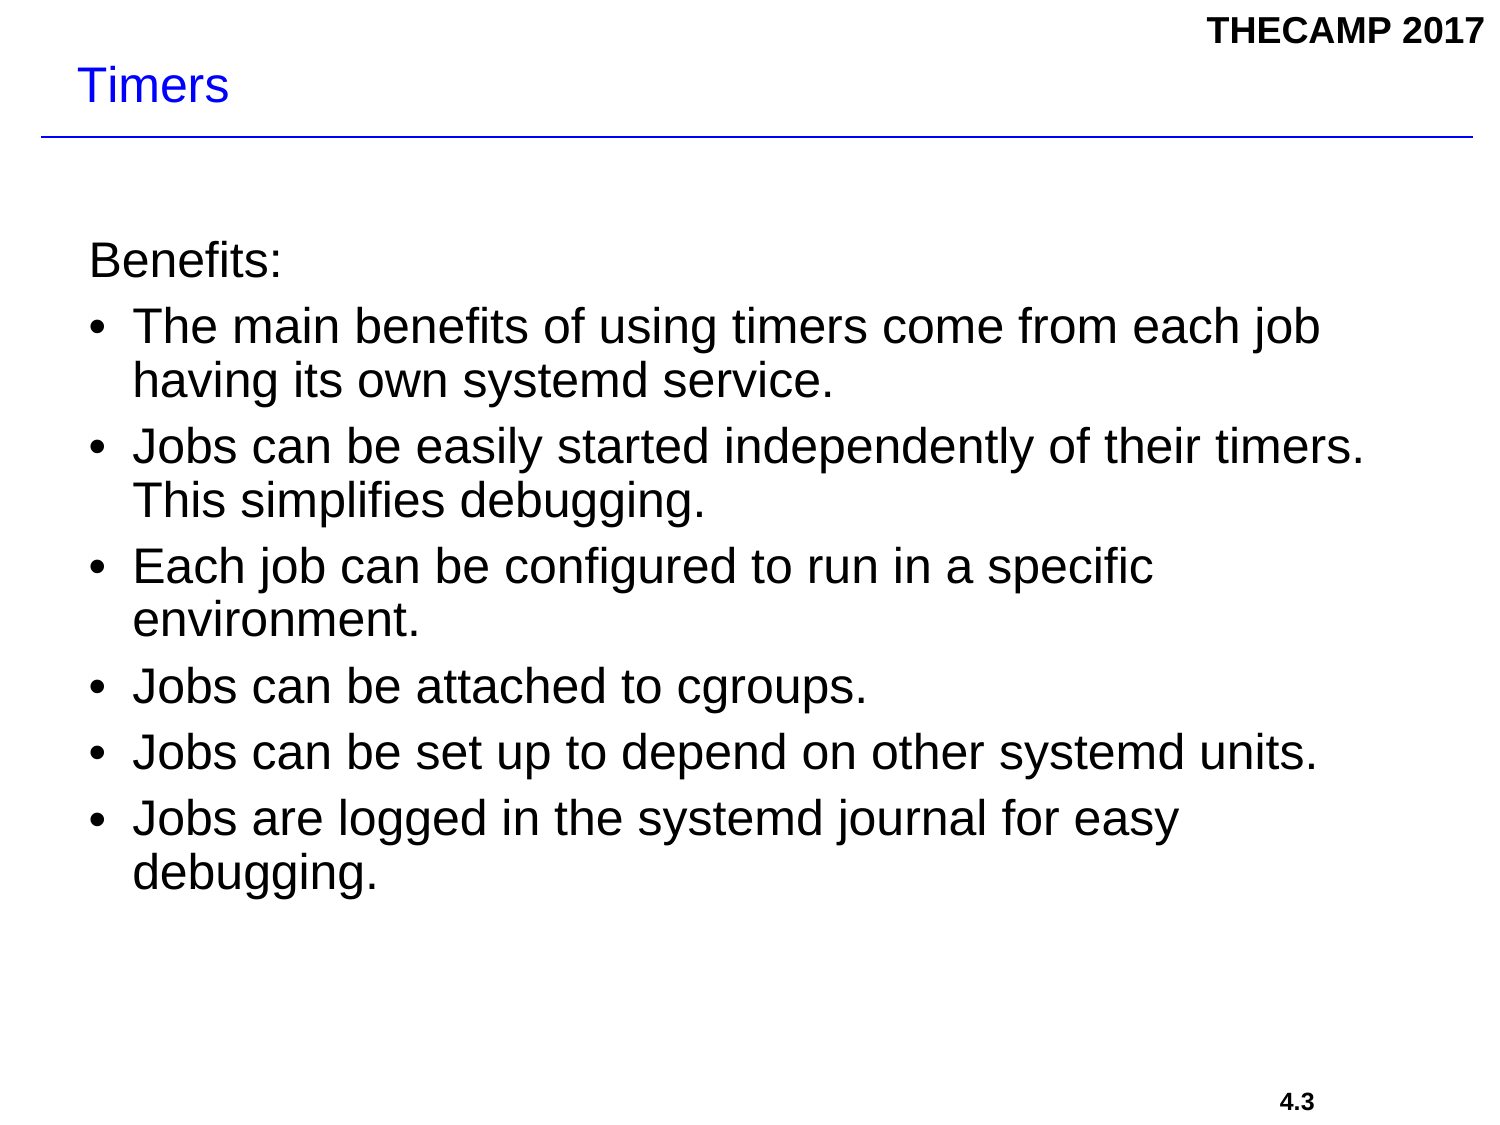

# Timers
Benefits:
The main benefits of using timers come from each job having its own systemd service.
Jobs can be easily started independently of their timers. This simplifies debugging.
Each job can be configured to run in a specific environment.
Jobs can be attached to cgroups.
Jobs can be set up to depend on other systemd units.
Jobs are logged in the systemd journal for easy debugging.